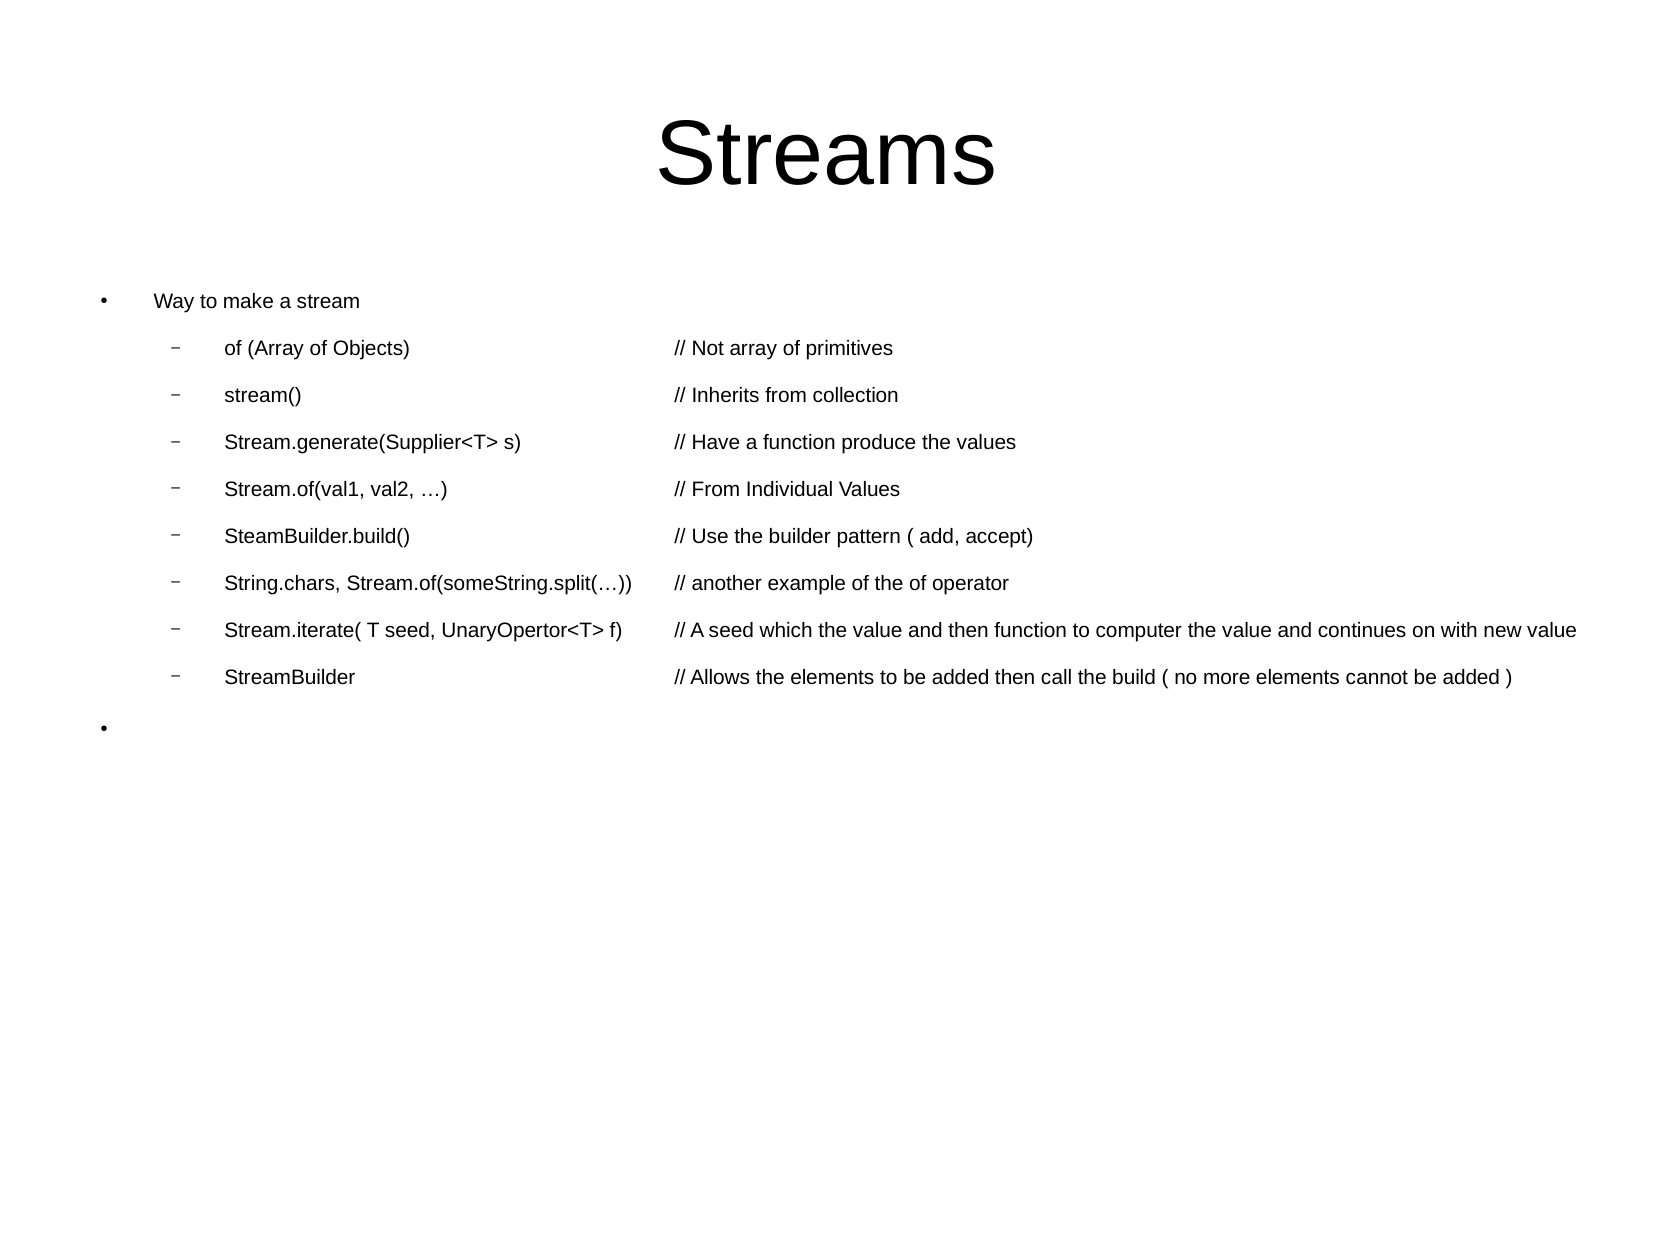

# Streams
Way to make a stream
of (Array of Objects) 				// Not array of primitives
stream()					// Inherits from collection
Stream.generate(Supplier<T> s)			// Have a function produce the values
Stream.of(val1, val2, …) 			// From Individual Values
SteamBuilder.build()				// Use the builder pattern ( add, accept)
String.chars, Stream.of(someString.split(…))	// another example of the of operator
Stream.iterate( T seed, UnaryOpertor<T> f)	// A seed which the value and then function to computer the value and continues on with new value
StreamBuilder					// Allows the elements to be added then call the build ( no more elements cannot be added )